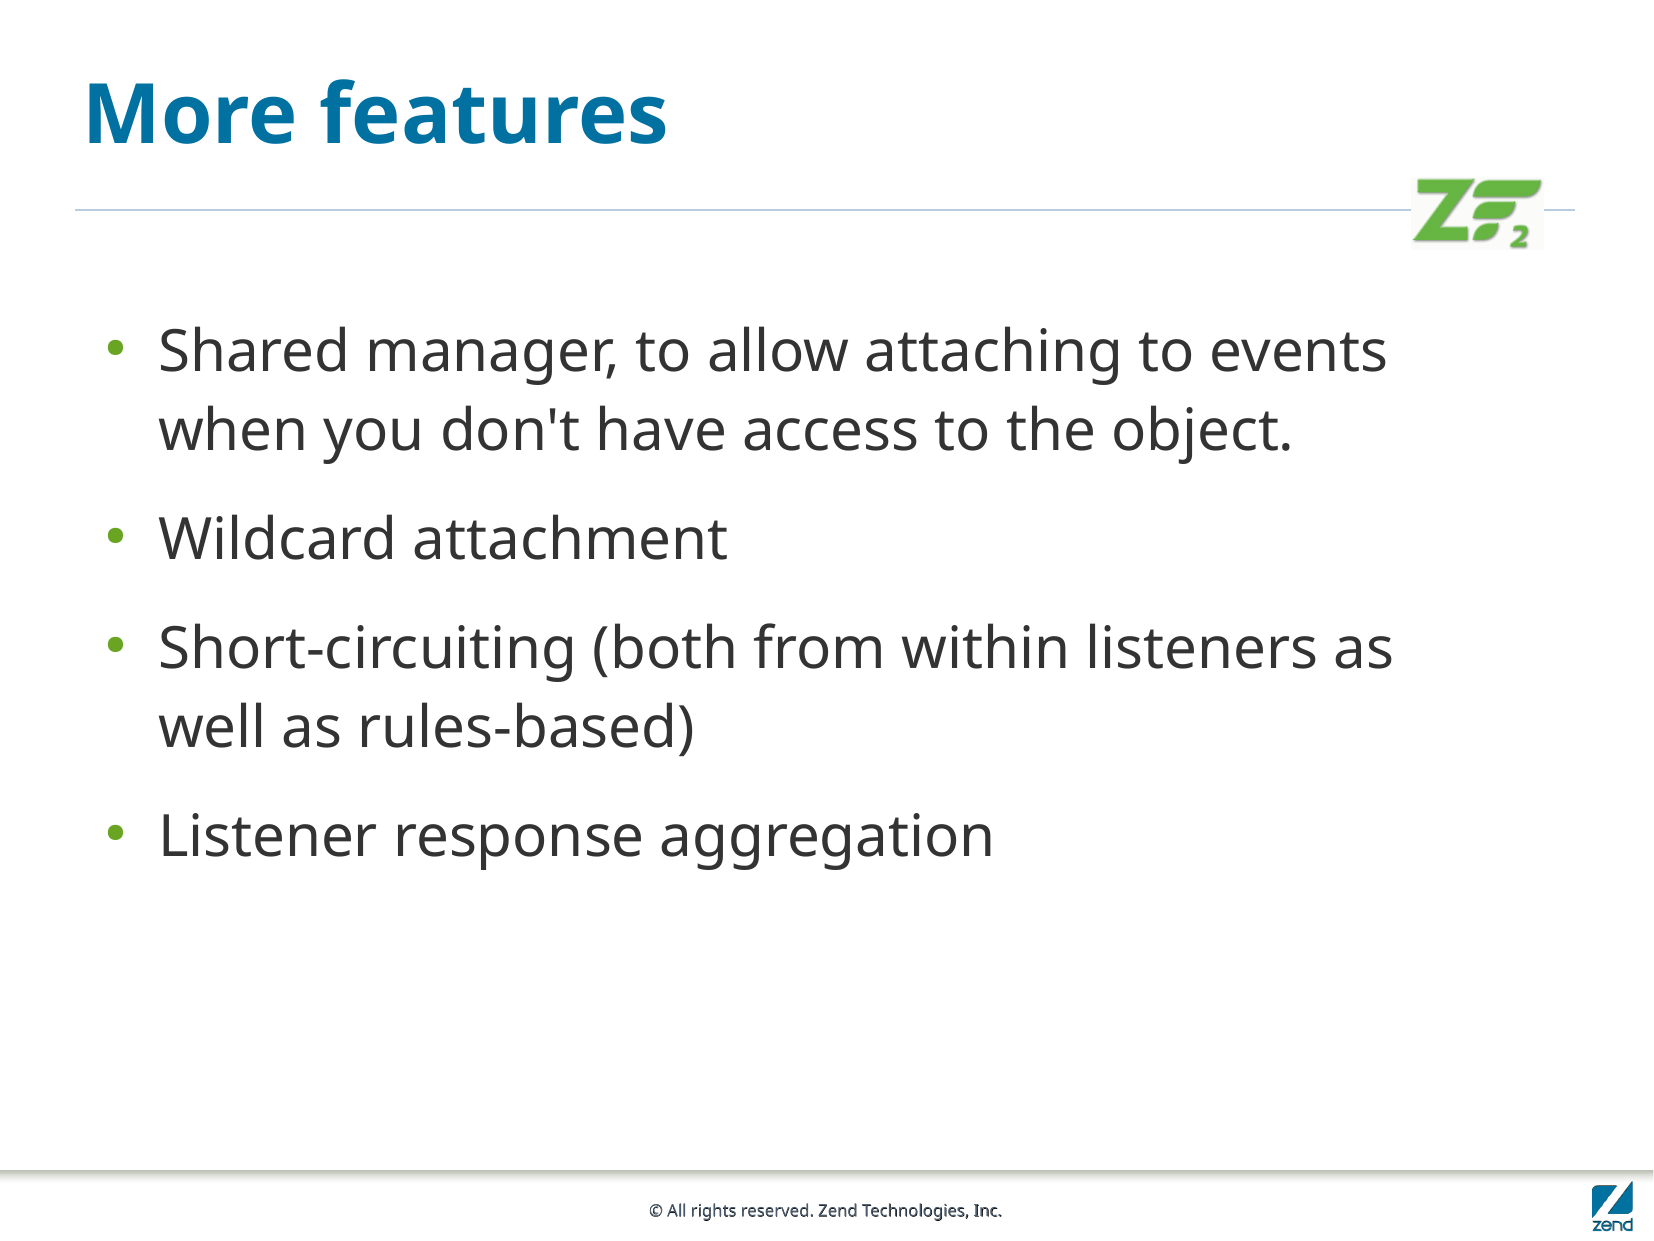

# More features
Shared manager, to allow attaching to events when you don't have access to the object.
Wildcard attachment
Short-circuiting (both from within listeners as well as rules-based)
Listener response aggregation